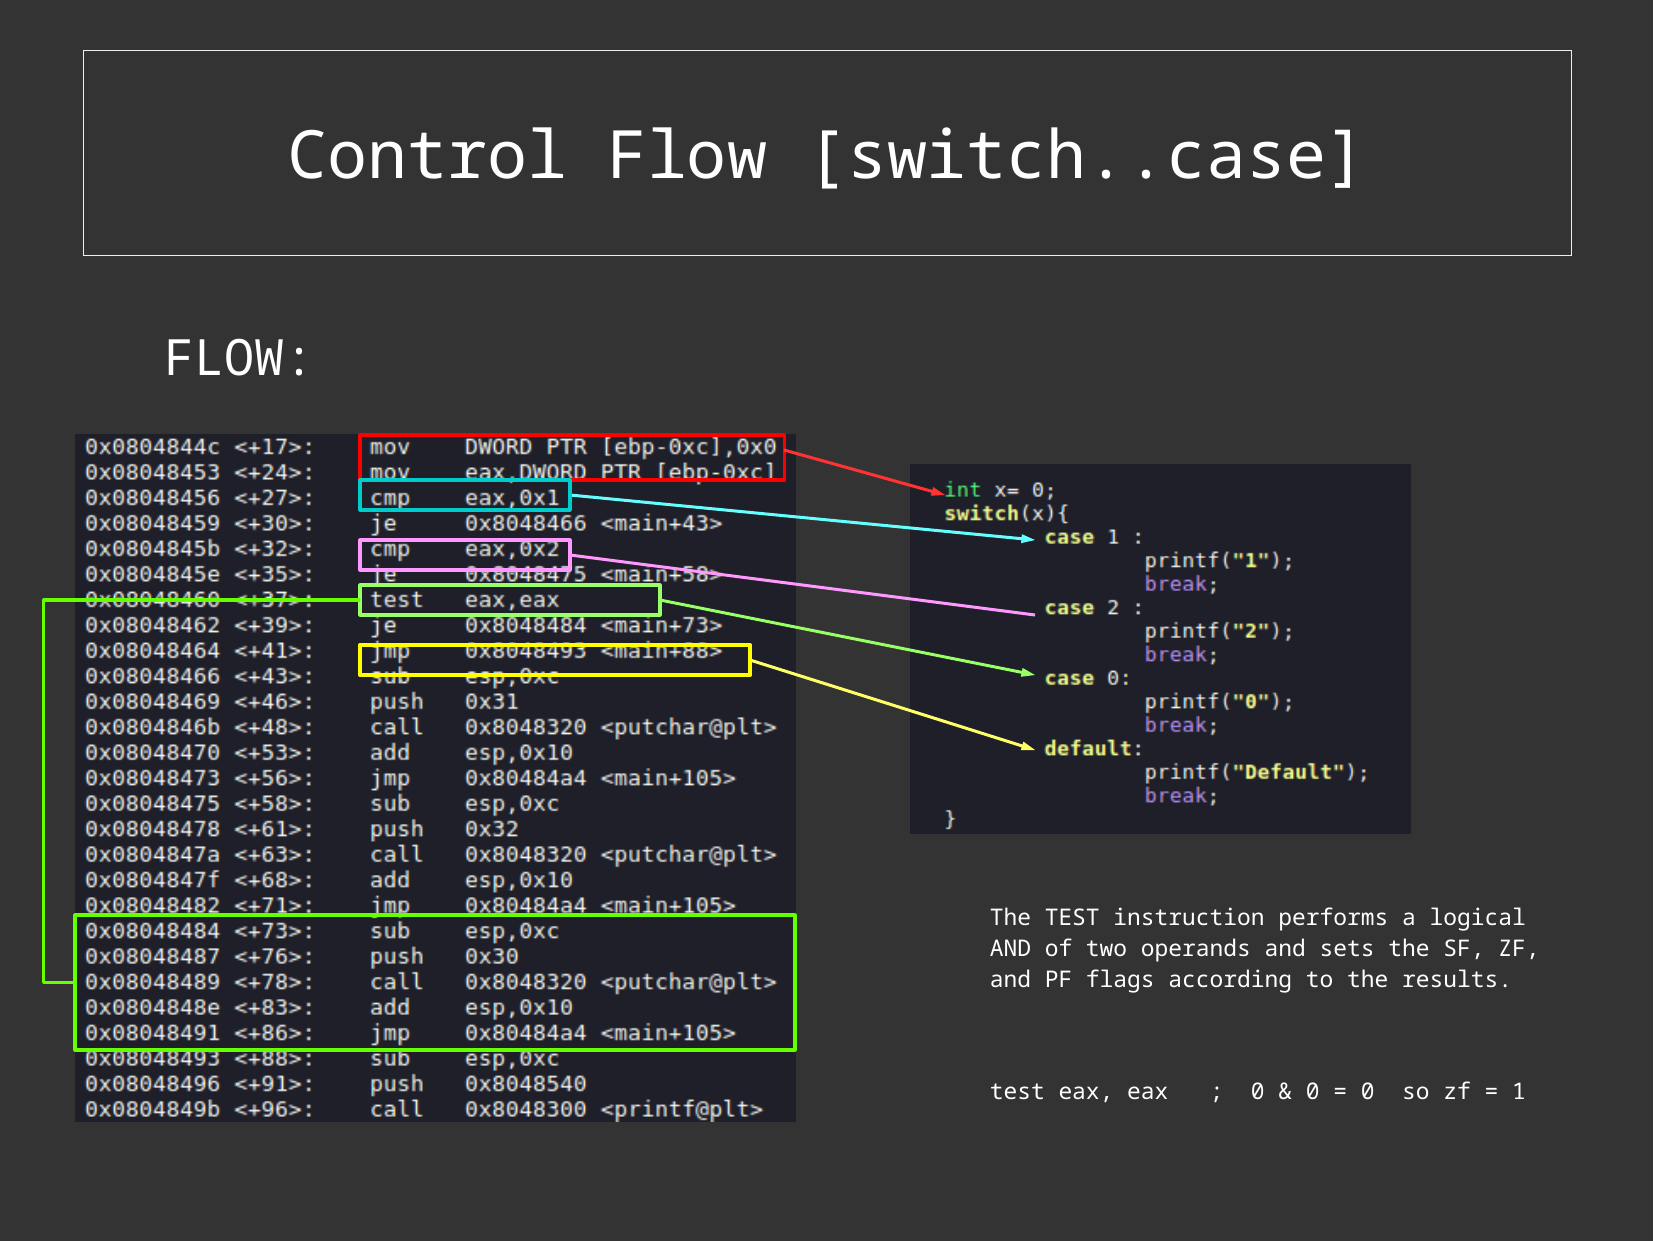

Control Flow [switch..case]
FLOW:
The TEST instruction performs a logical AND of two operands and sets the SF, ZF, and PF flags according to the results.
test eax, eax ; 0 & 0 = 0 so zf = 1